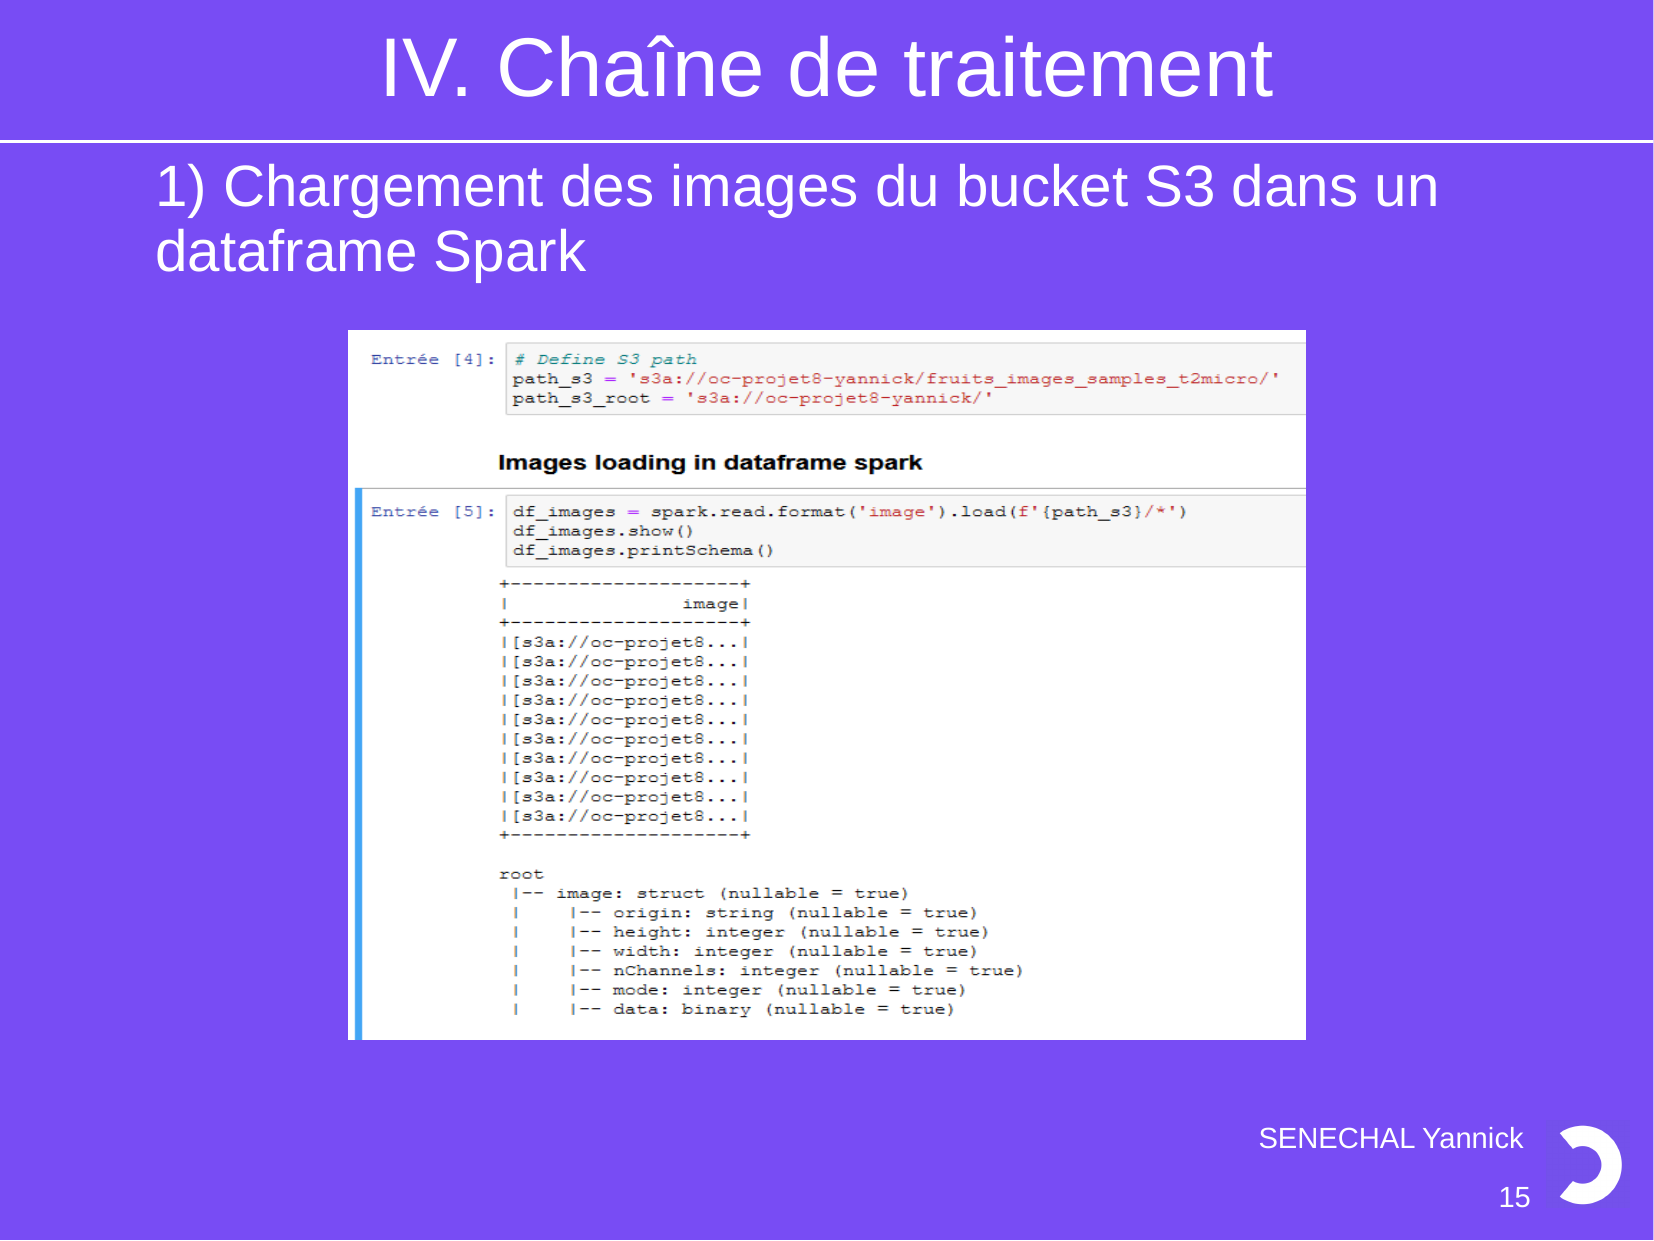

# IV. Chaîne de traitement
1) Chargement des images du bucket S3 dans un dataframe Spark
SENECHAL Yannick
15